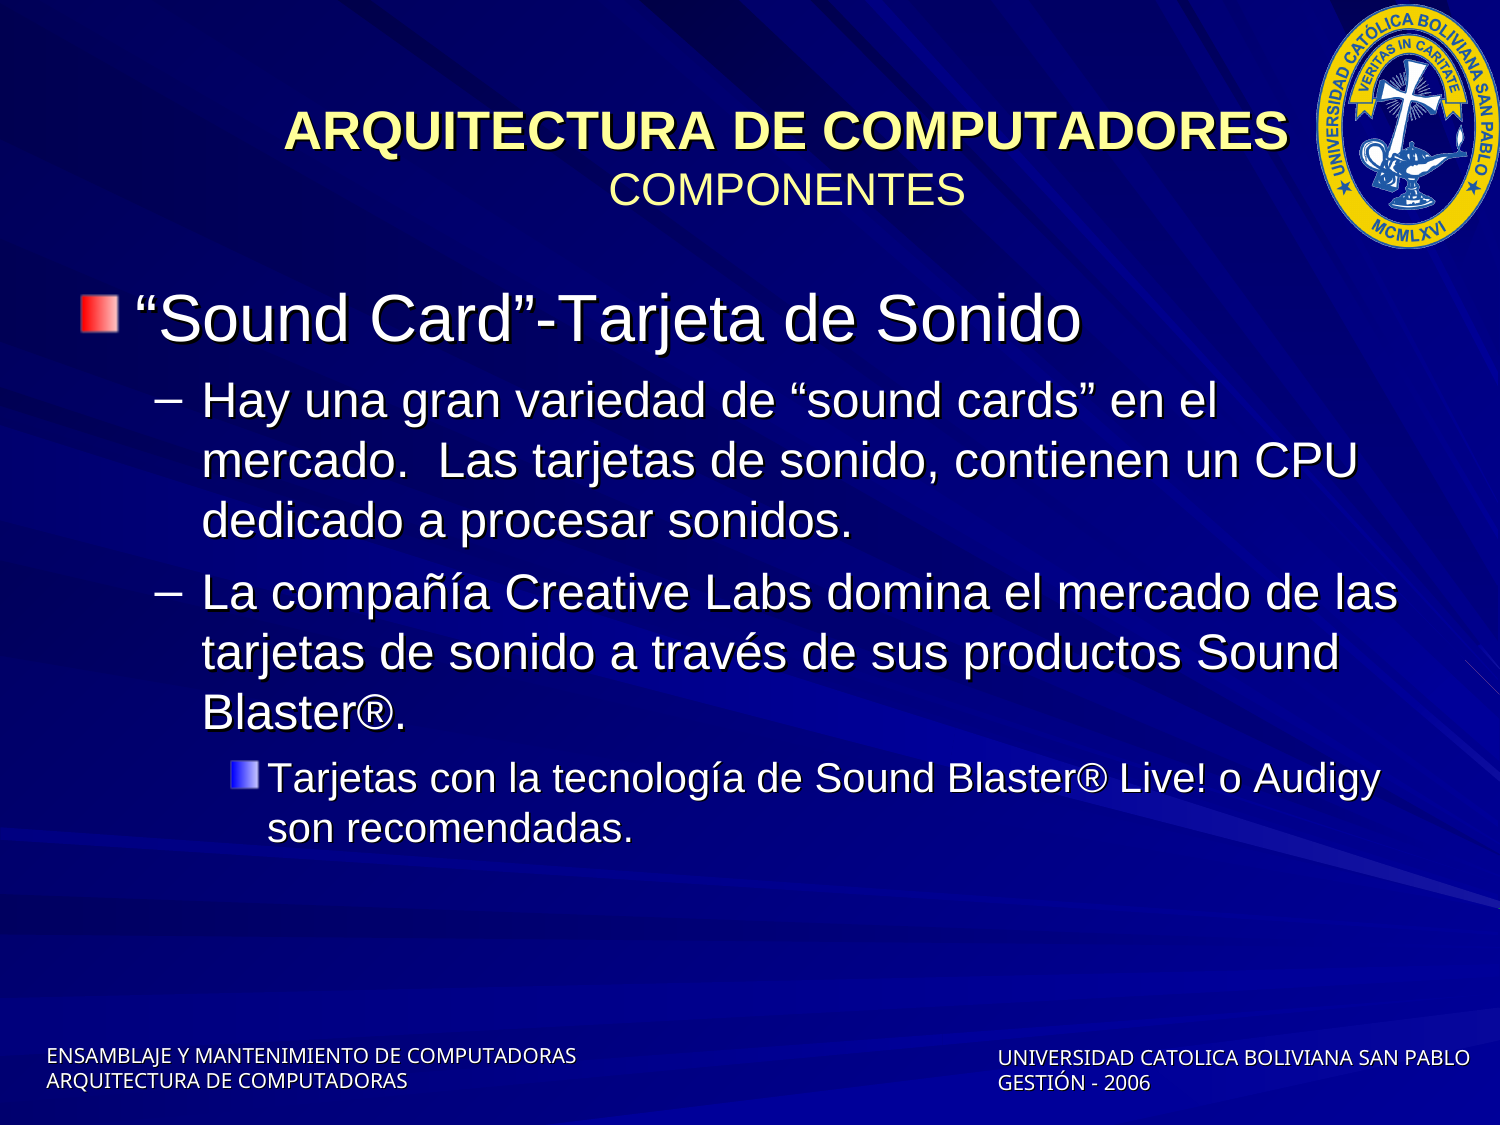

ARQUITECTURA DE COMPUTADORES
COMPONENTES
# “Sound Card”-Tarjeta de Sonido
Hay una gran variedad de “sound cards” en el mercado. Las tarjetas de sonido, contienen un CPU dedicado a procesar sonidos.
La compañía Creative Labs domina el mercado de las tarjetas de sonido a través de sus productos Sound Blaster®.
Tarjetas con la tecnología de Sound Blaster® Live! o Audigy son recomendadas.